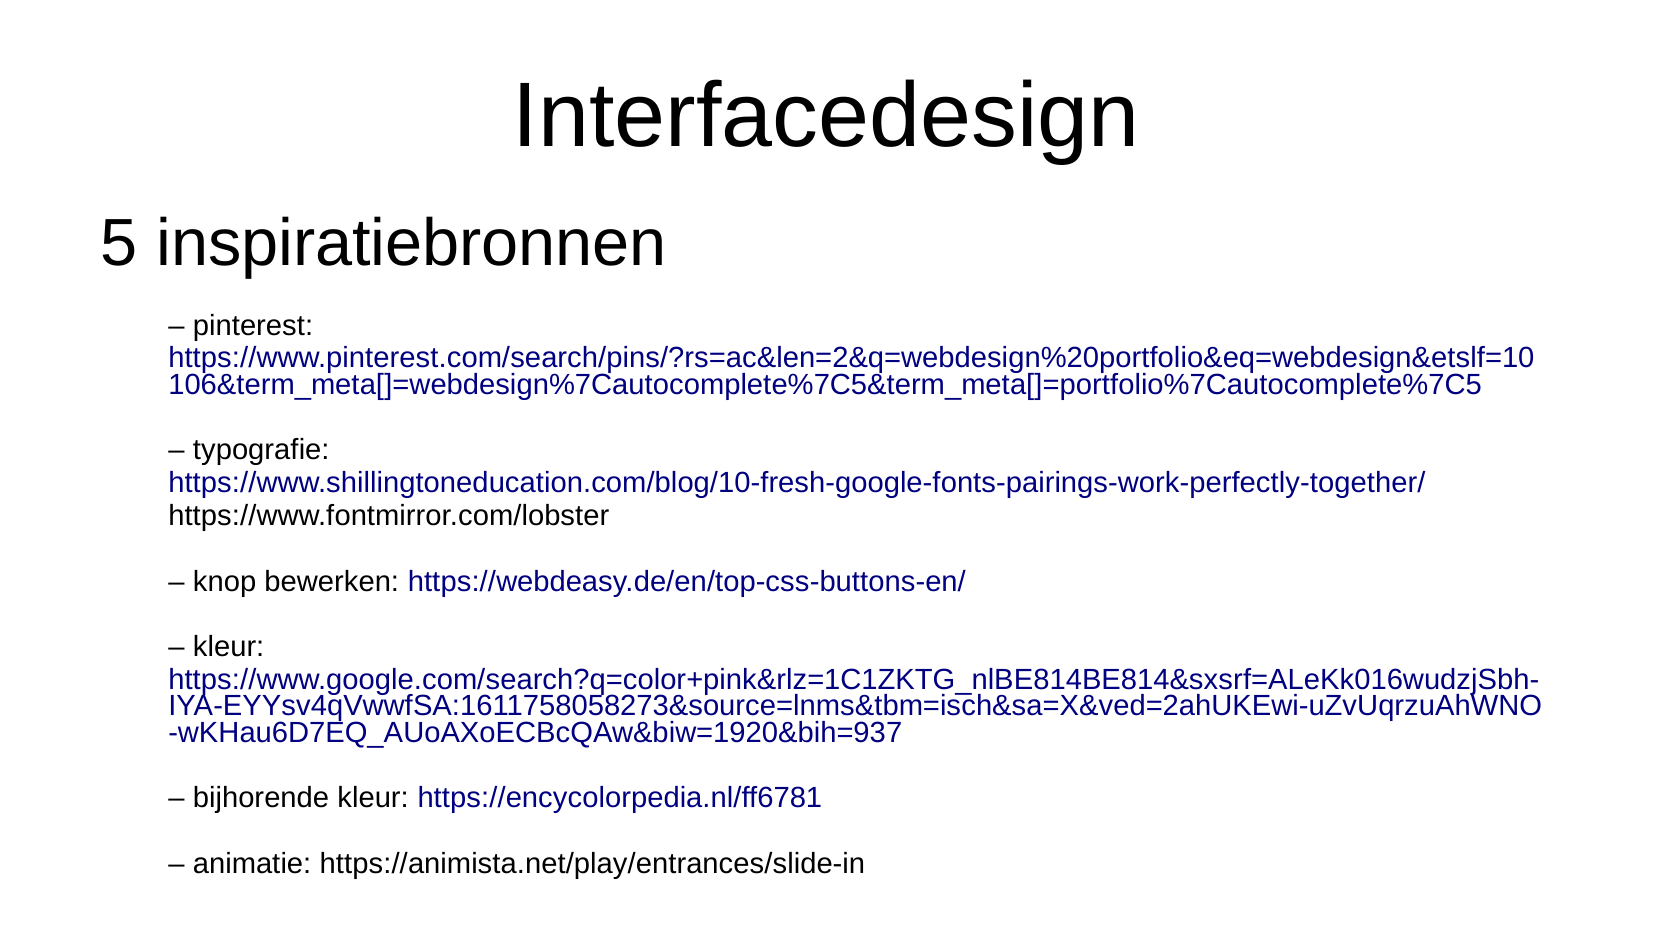

# Interfacedesign
5 inspiratiebronnen
– pinterest: https://www.pinterest.com/search/pins/?rs=ac&len=2&q=webdesign%20portfolio&eq=webdesign&etslf=10106&term_meta[]=webdesign%7Cautocomplete%7C5&term_meta[]=portfolio%7Cautocomplete%7C5
– typografie: https://www.shillingtoneducation.com/blog/10-fresh-google-fonts-pairings-work-perfectly-together/
https://www.fontmirror.com/lobster
– knop bewerken: https://webdeasy.de/en/top-css-buttons-en/
– kleur: https://www.google.com/search?q=color+pink&rlz=1C1ZKTG_nlBE814BE814&sxsrf=ALeKk016wudzjSbh-IYA-EYYsv4qVwwfSA:1611758058273&source=lnms&tbm=isch&sa=X&ved=2ahUKEwi-uZvUqrzuAhWNO-wKHau6D7EQ_AUoAXoECBcQAw&biw=1920&bih=937
– bijhorende kleur: https://encycolorpedia.nl/ff6781
– animatie: https://animista.net/play/entrances/slide-in